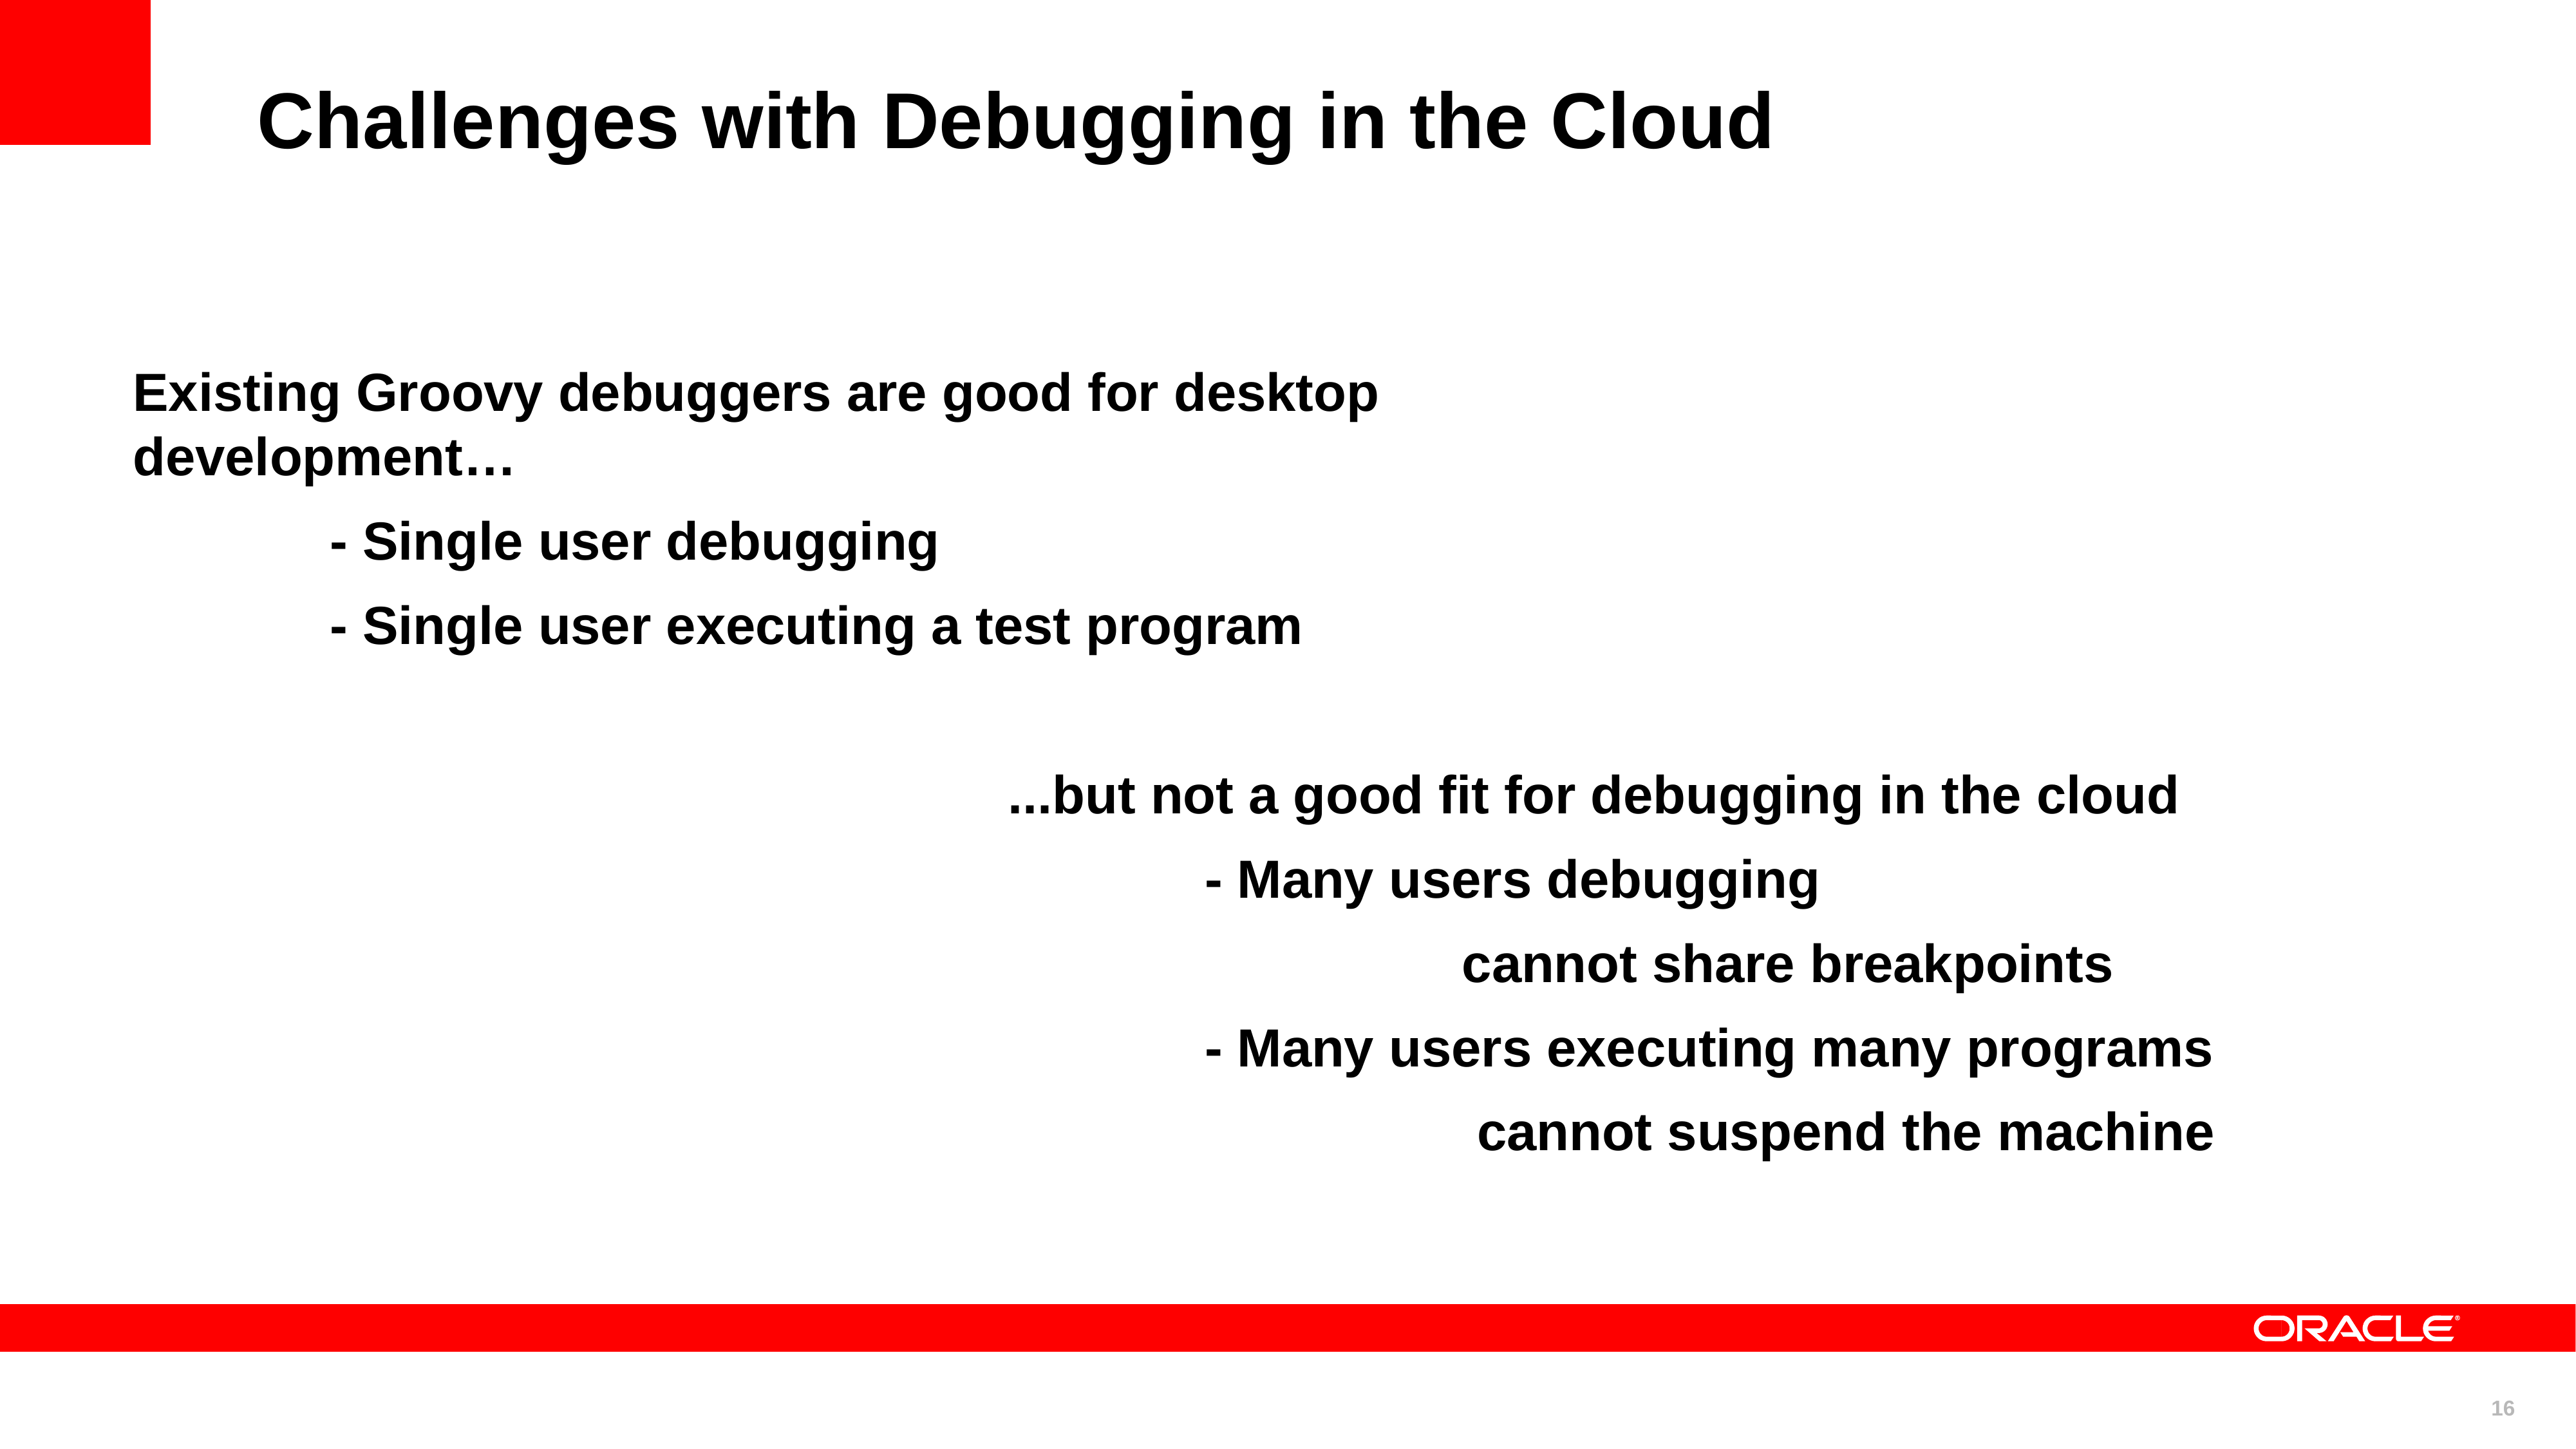

# Challenges with Debugging in the Cloud
Existing Groovy debuggers are good for desktop development…
	- Single user debugging
	- Single user executing a test program
...but not a good fit for debugging in the cloud
	- Many users debugging
		cannot share breakpoints
	- Many users executing many programs
		 cannot suspend the machine